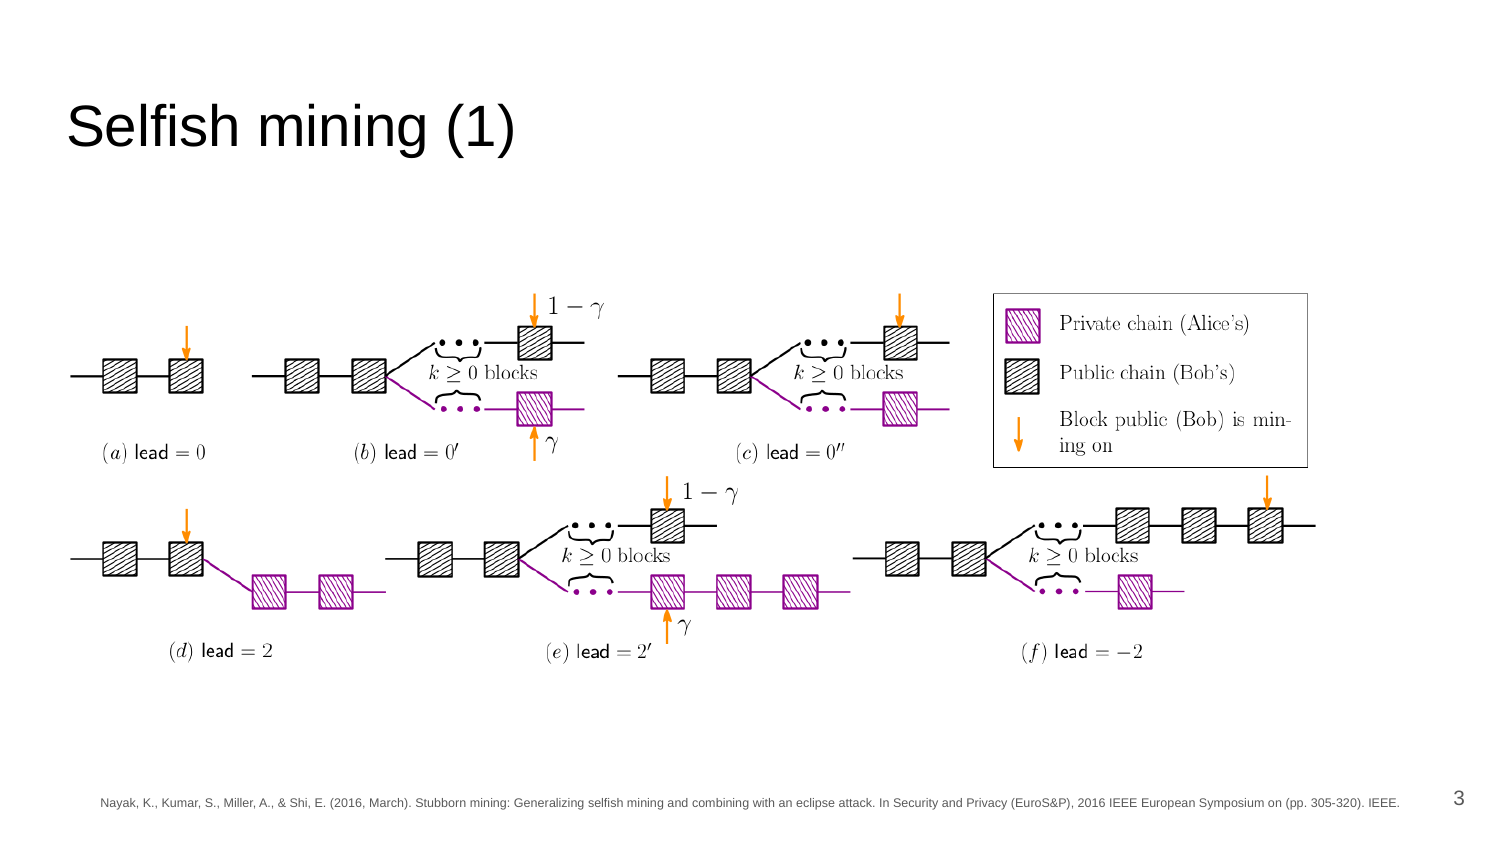

# Selfish mining (1)
3
Nayak, K., Kumar, S., Miller, A., & Shi, E. (2016, March). Stubborn mining: Generalizing selfish mining and combining with an eclipse attack. In Security and Privacy (EuroS&P), 2016 IEEE European Symposium on (pp. 305-320). IEEE.